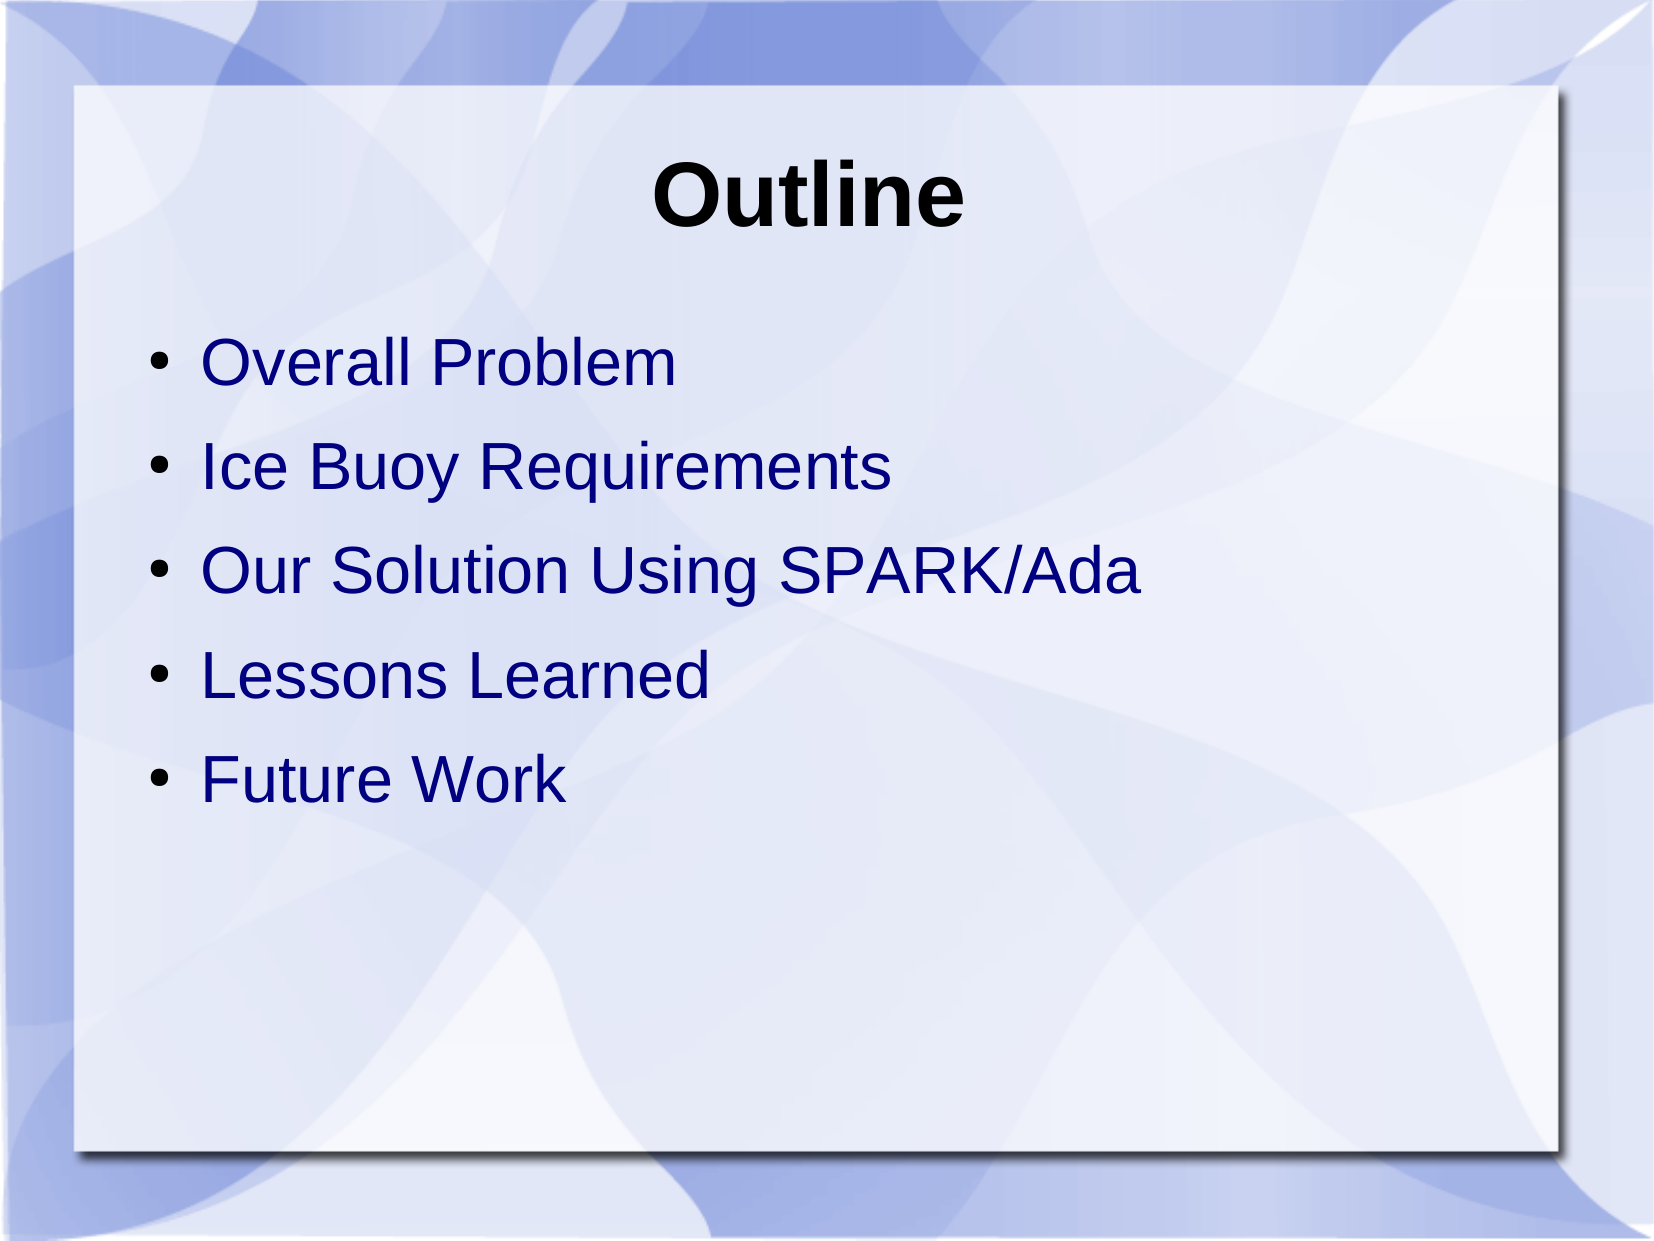

# Outline
Overall Problem
Ice Buoy Requirements
Our Solution Using SPARK/Ada
Lessons Learned
Future Work